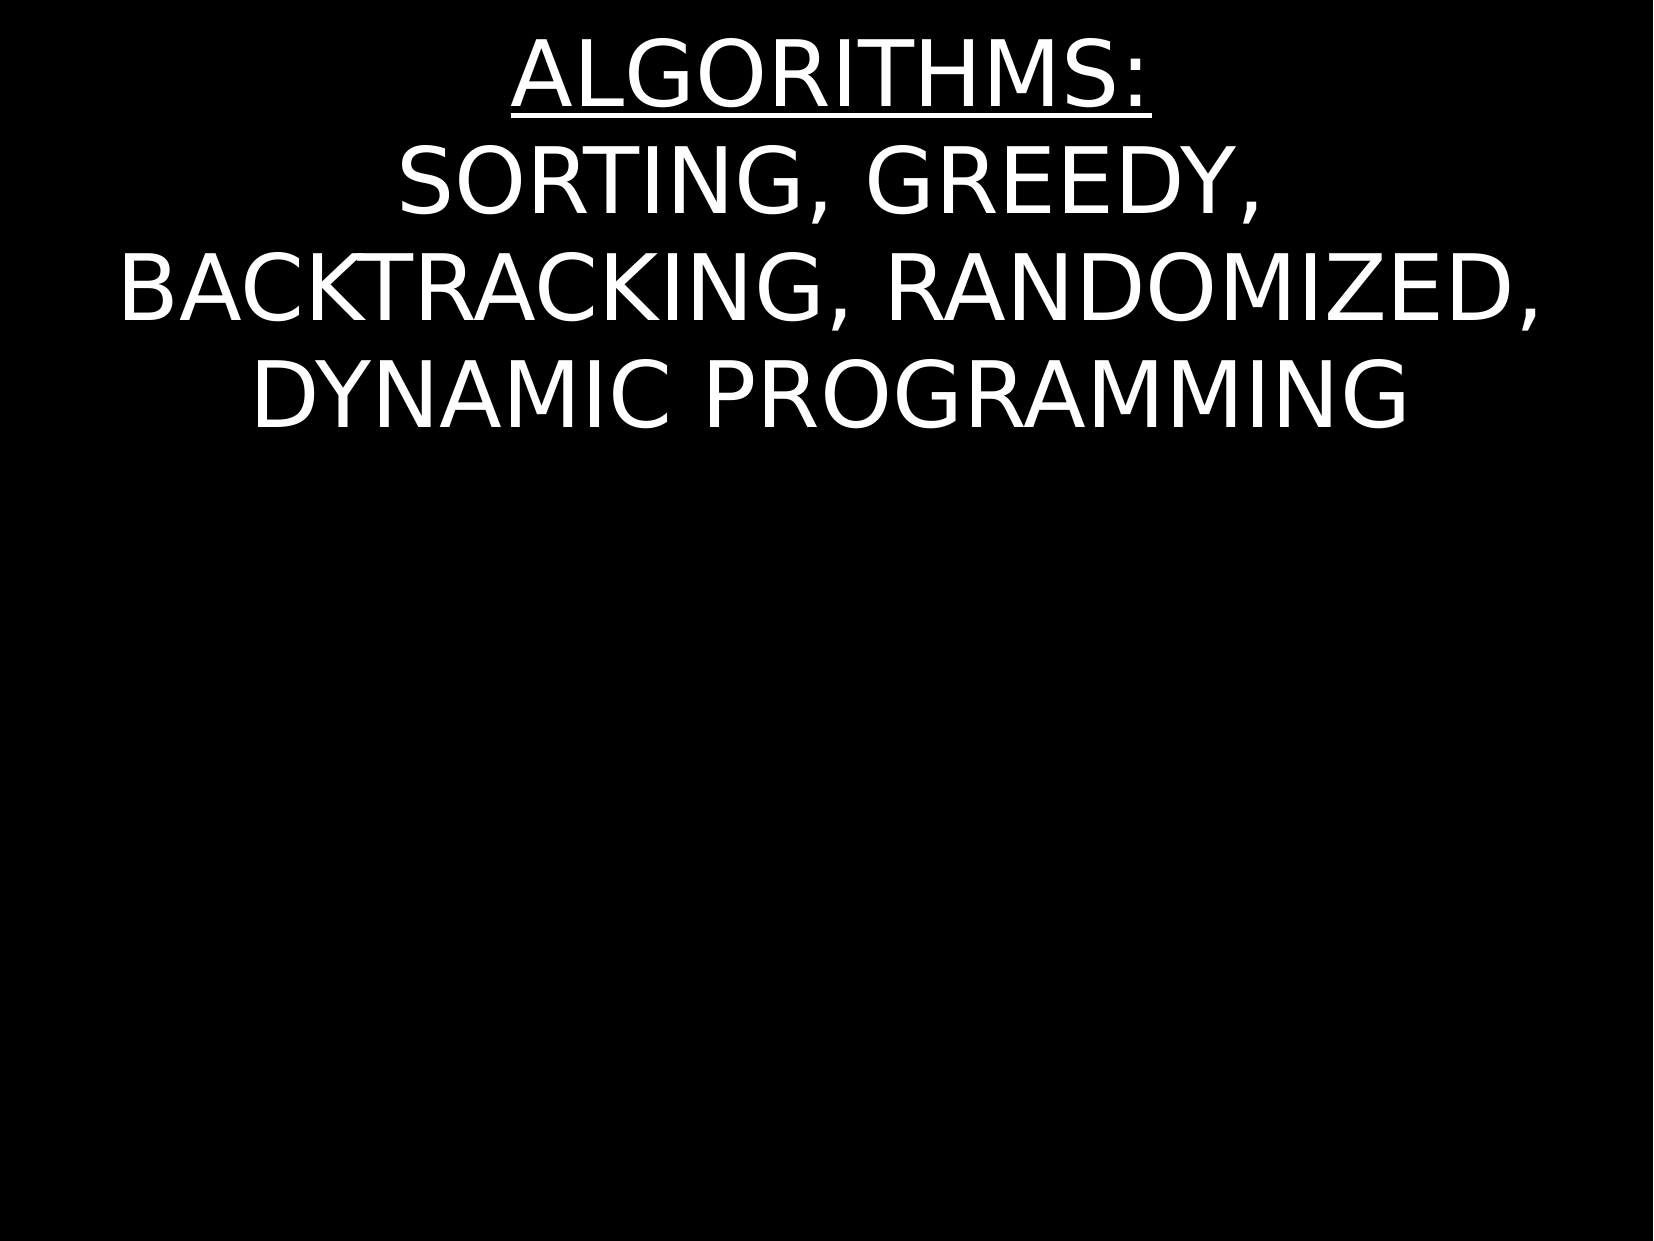

# ALGORITHMS: SORTING, GREEDY, BACKTRACKING, RANDOMIZED, DYNAMIC PROGRAMMING